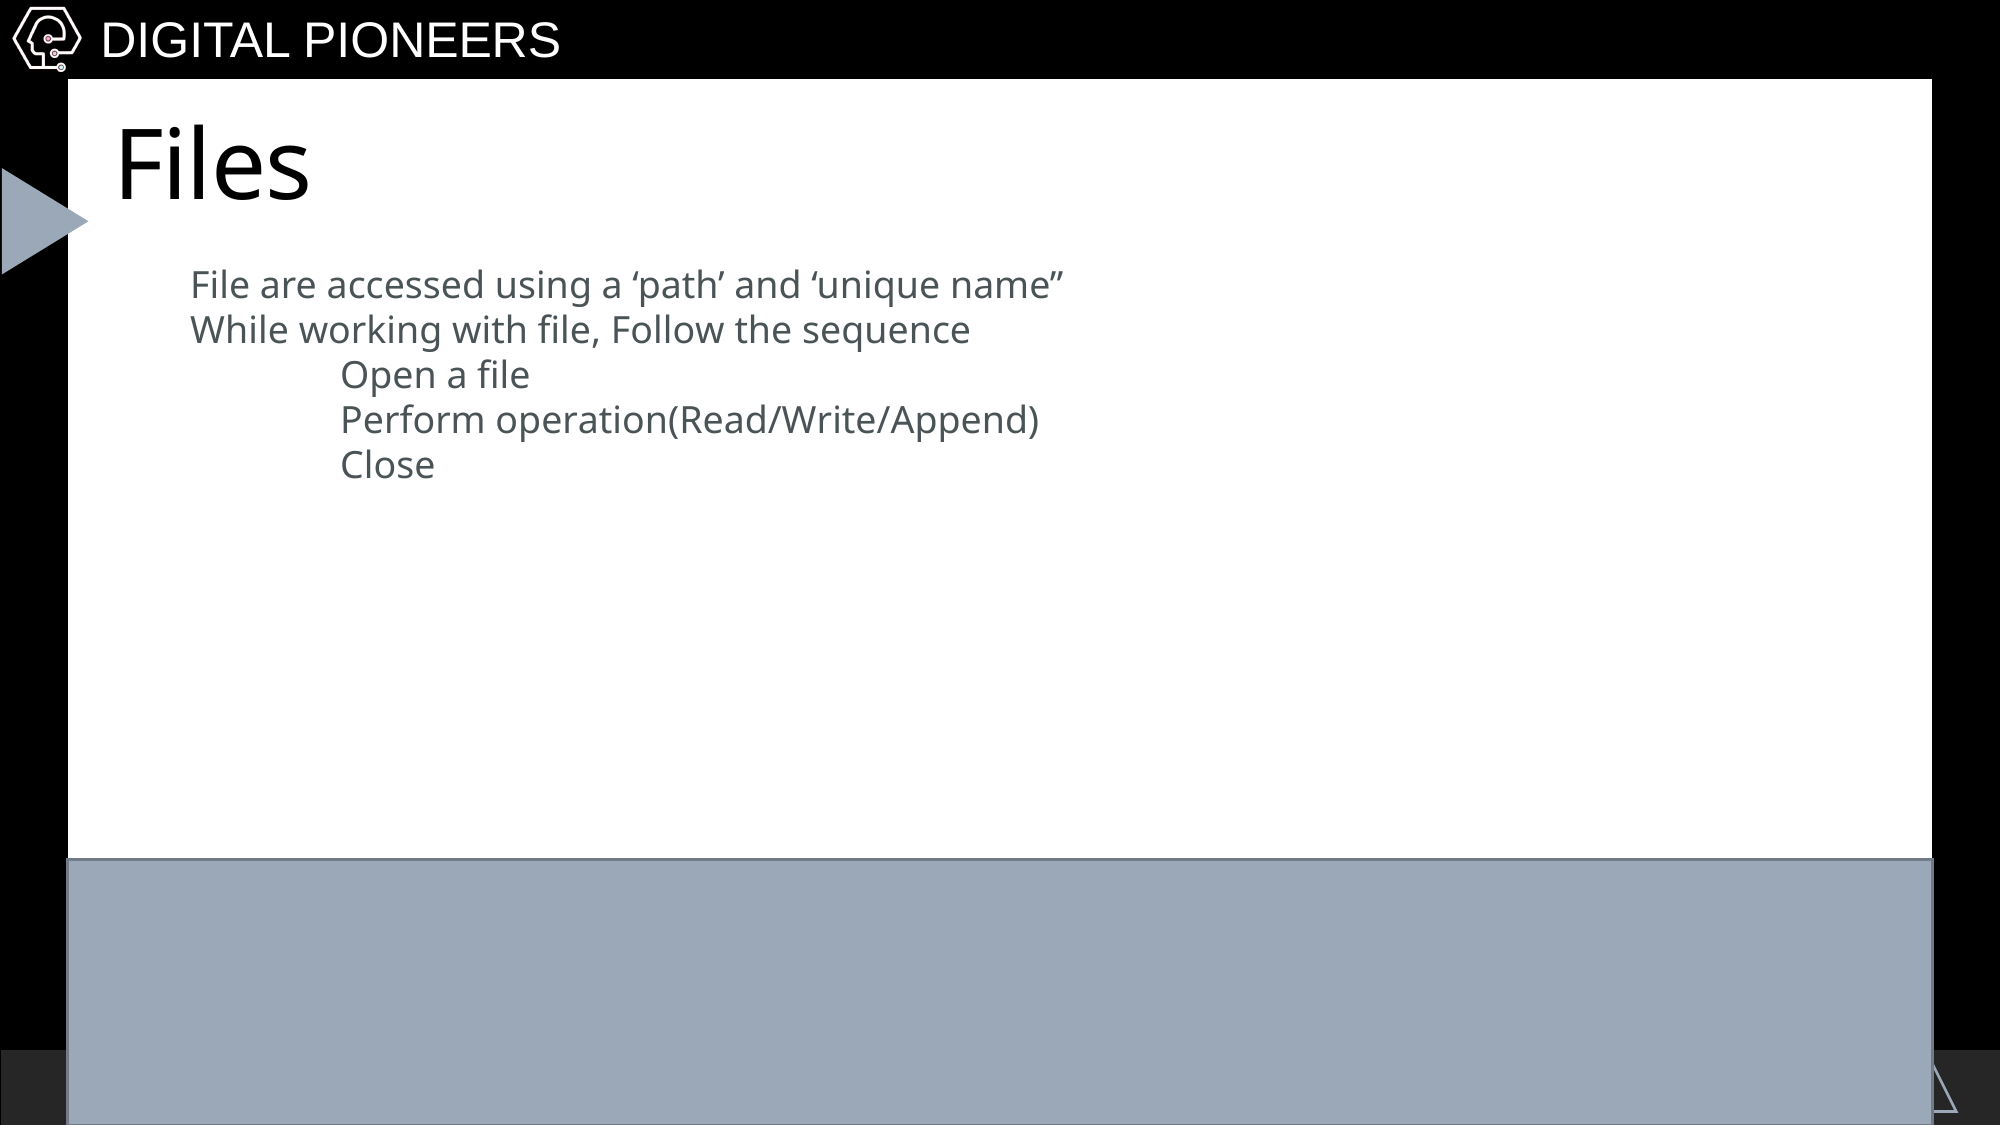

DIGITAL PIONEERS
# Files
File are accessed using a ‘path’ and ‘unique name”
While working with file, Follow the sequence
Open a file
Perform operation(Read/Write/Append)
Close